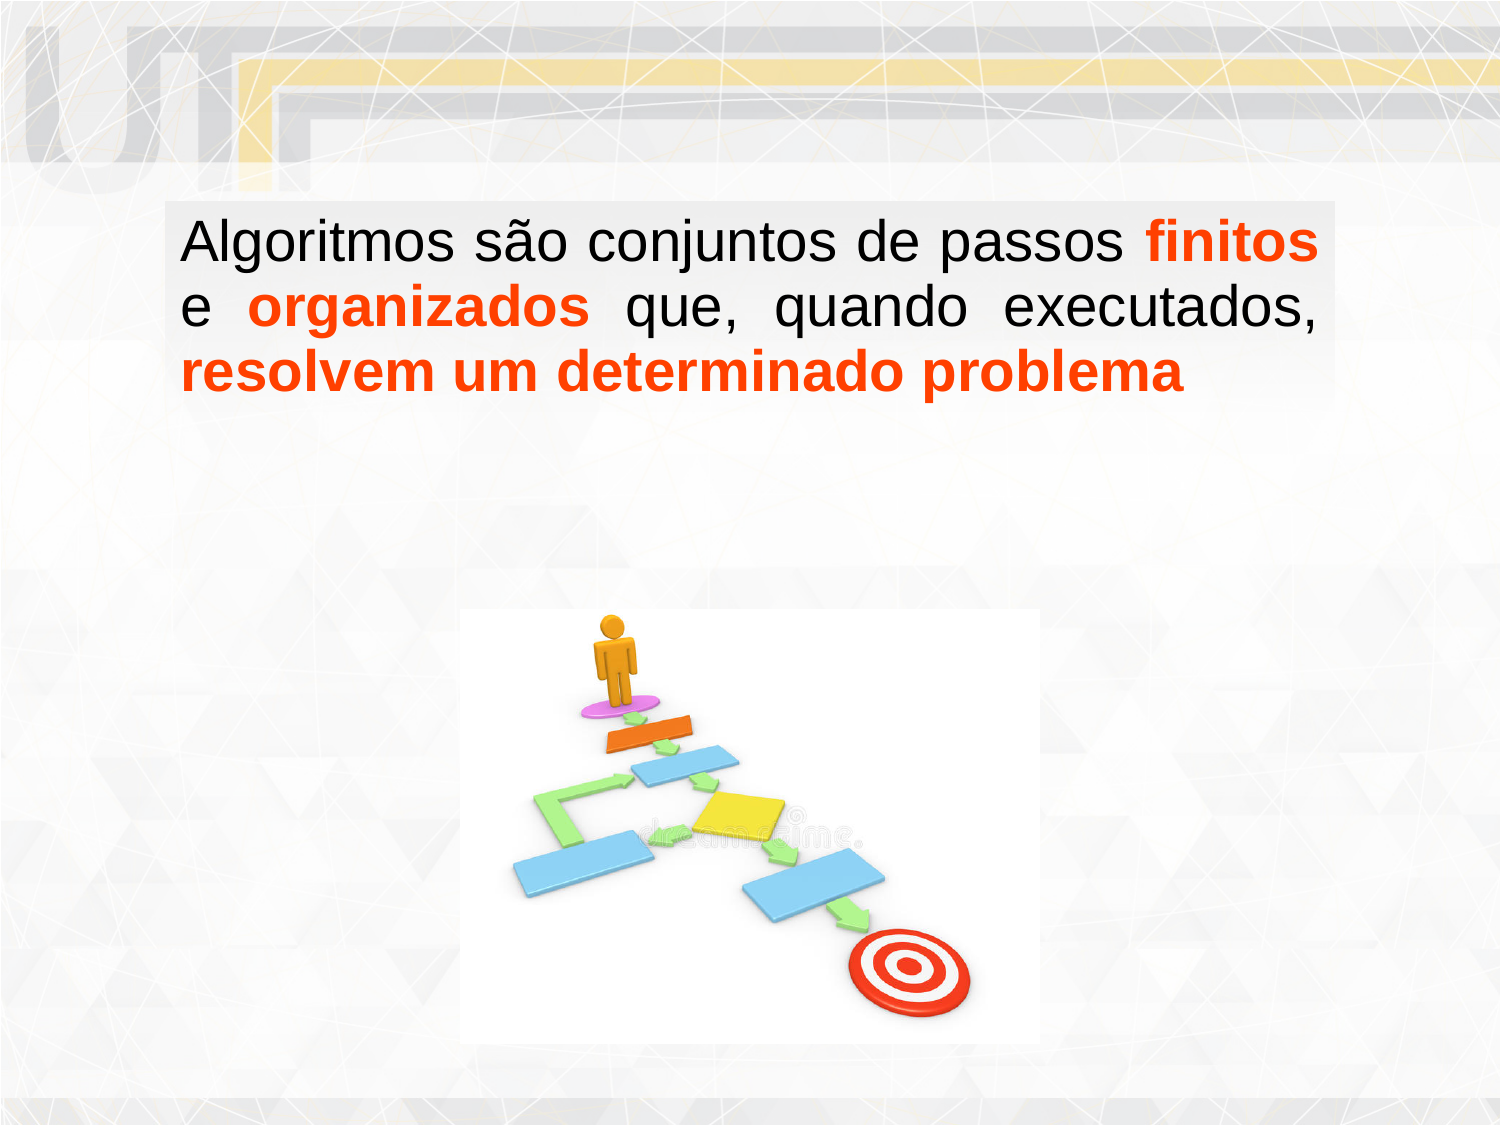

Algoritmos são conjuntos de passos finitos e organizados que, quando executados, resolvem um determinado problema